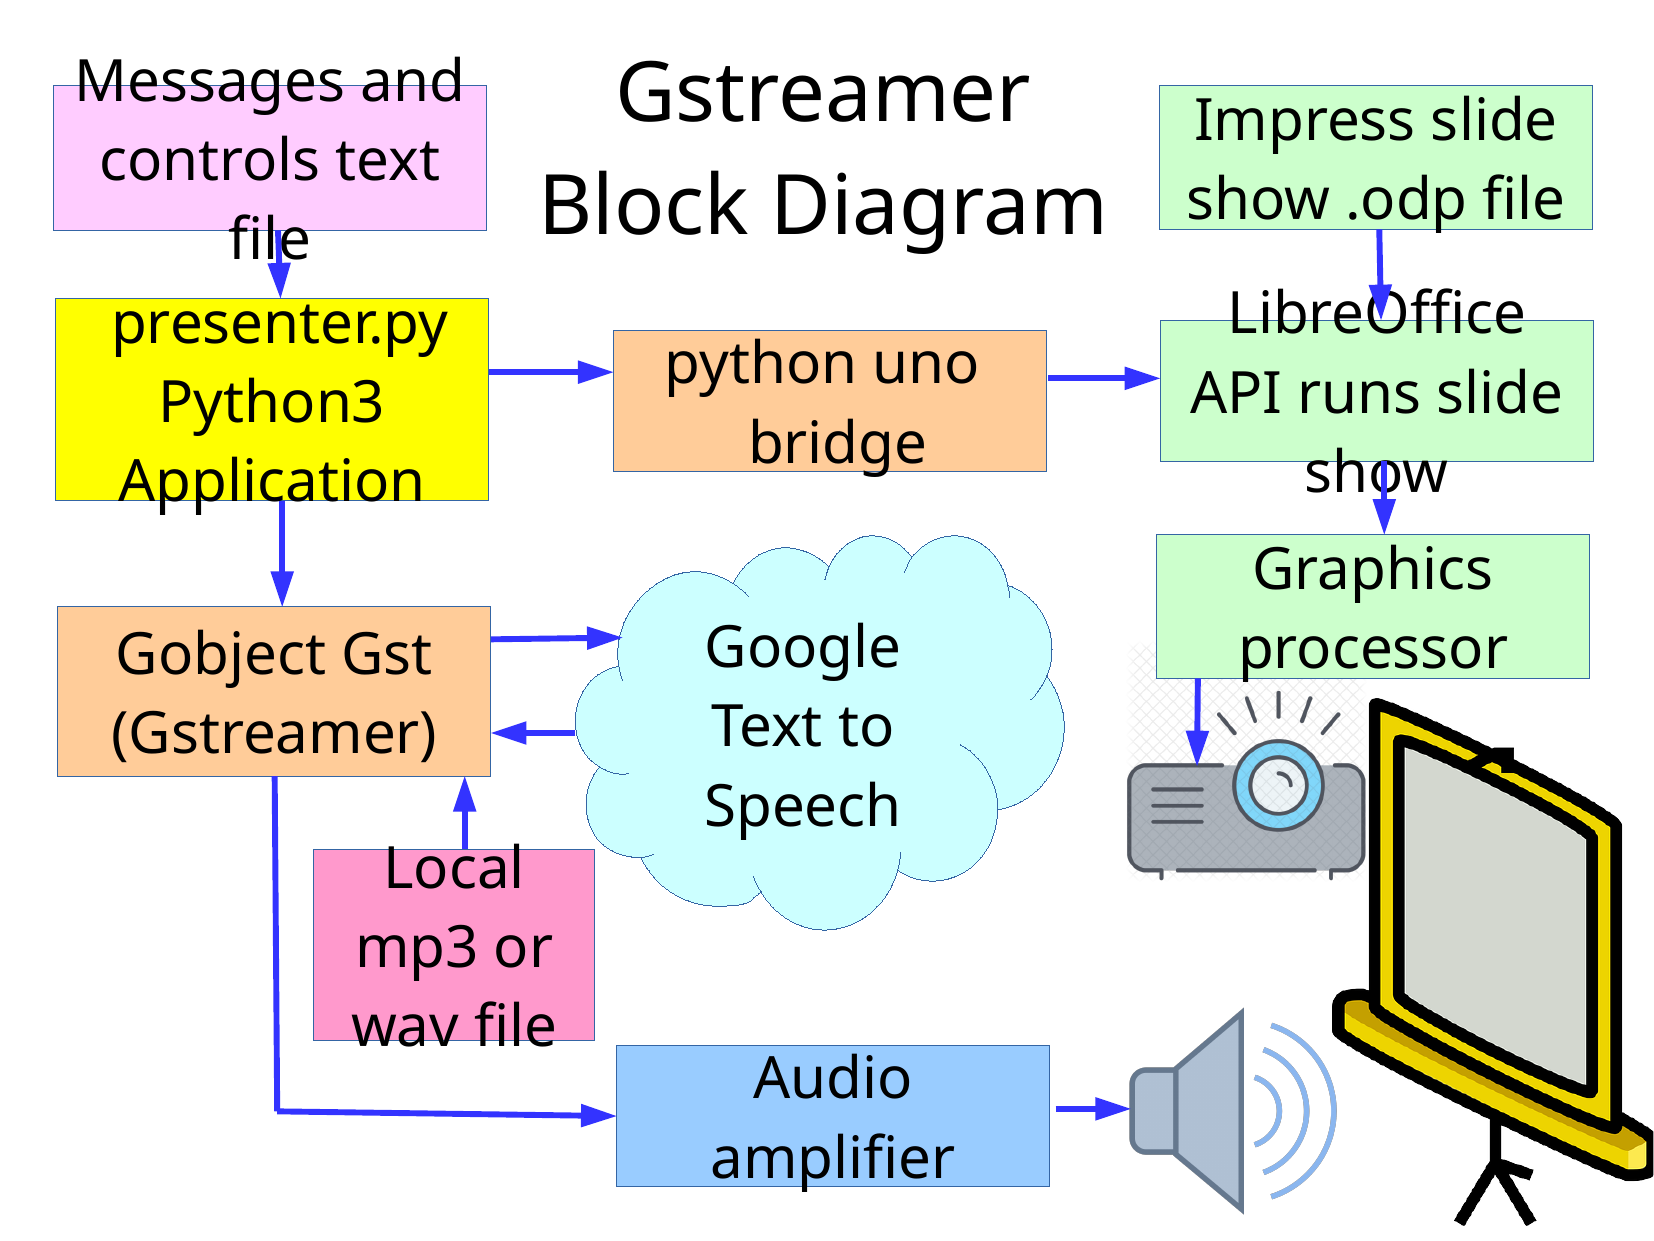

# Gstreamer Block Diagram
Messages and controls text file
Impress slide show .odp file
 presenter.py
Python3 Application
LibreOffice API runs slide show
python uno
 bridge
Graphics
processor
Google Text to Speech
Gobject Gst
(Gstreamer)
Local mp3 or wav file
Audio
amplifier